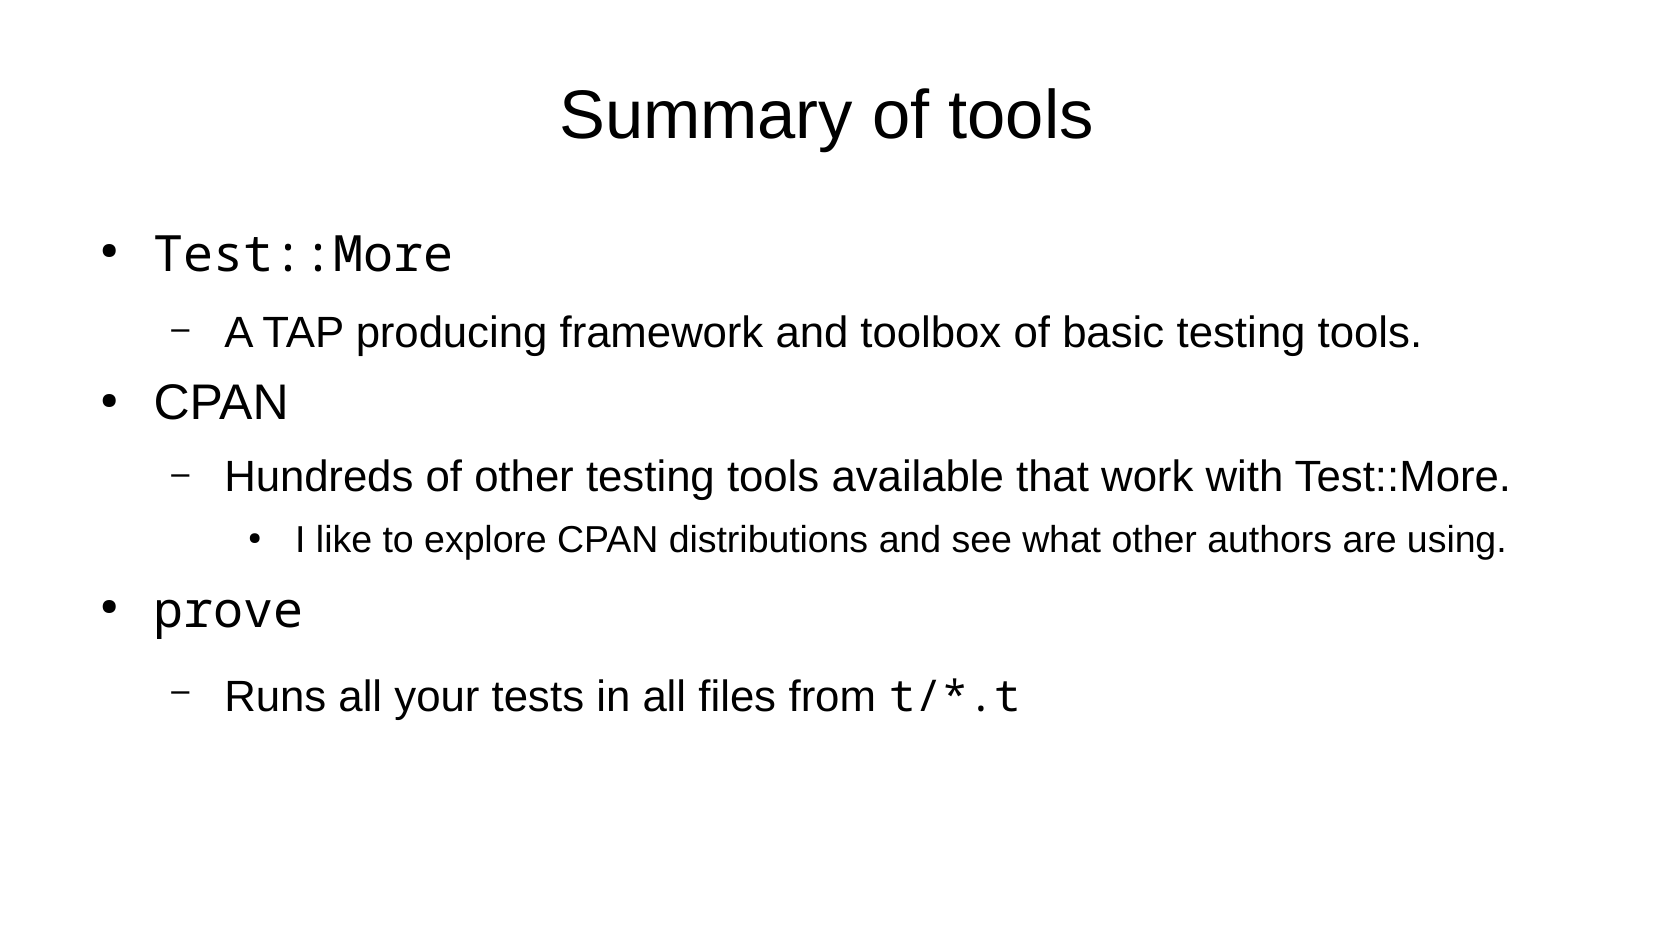

# Summary of tools
Test::More
A TAP producing framework and toolbox of basic testing tools.
CPAN
Hundreds of other testing tools available that work with Test::More.
I like to explore CPAN distributions and see what other authors are using.
prove
Runs all your tests in all files from t/*.t